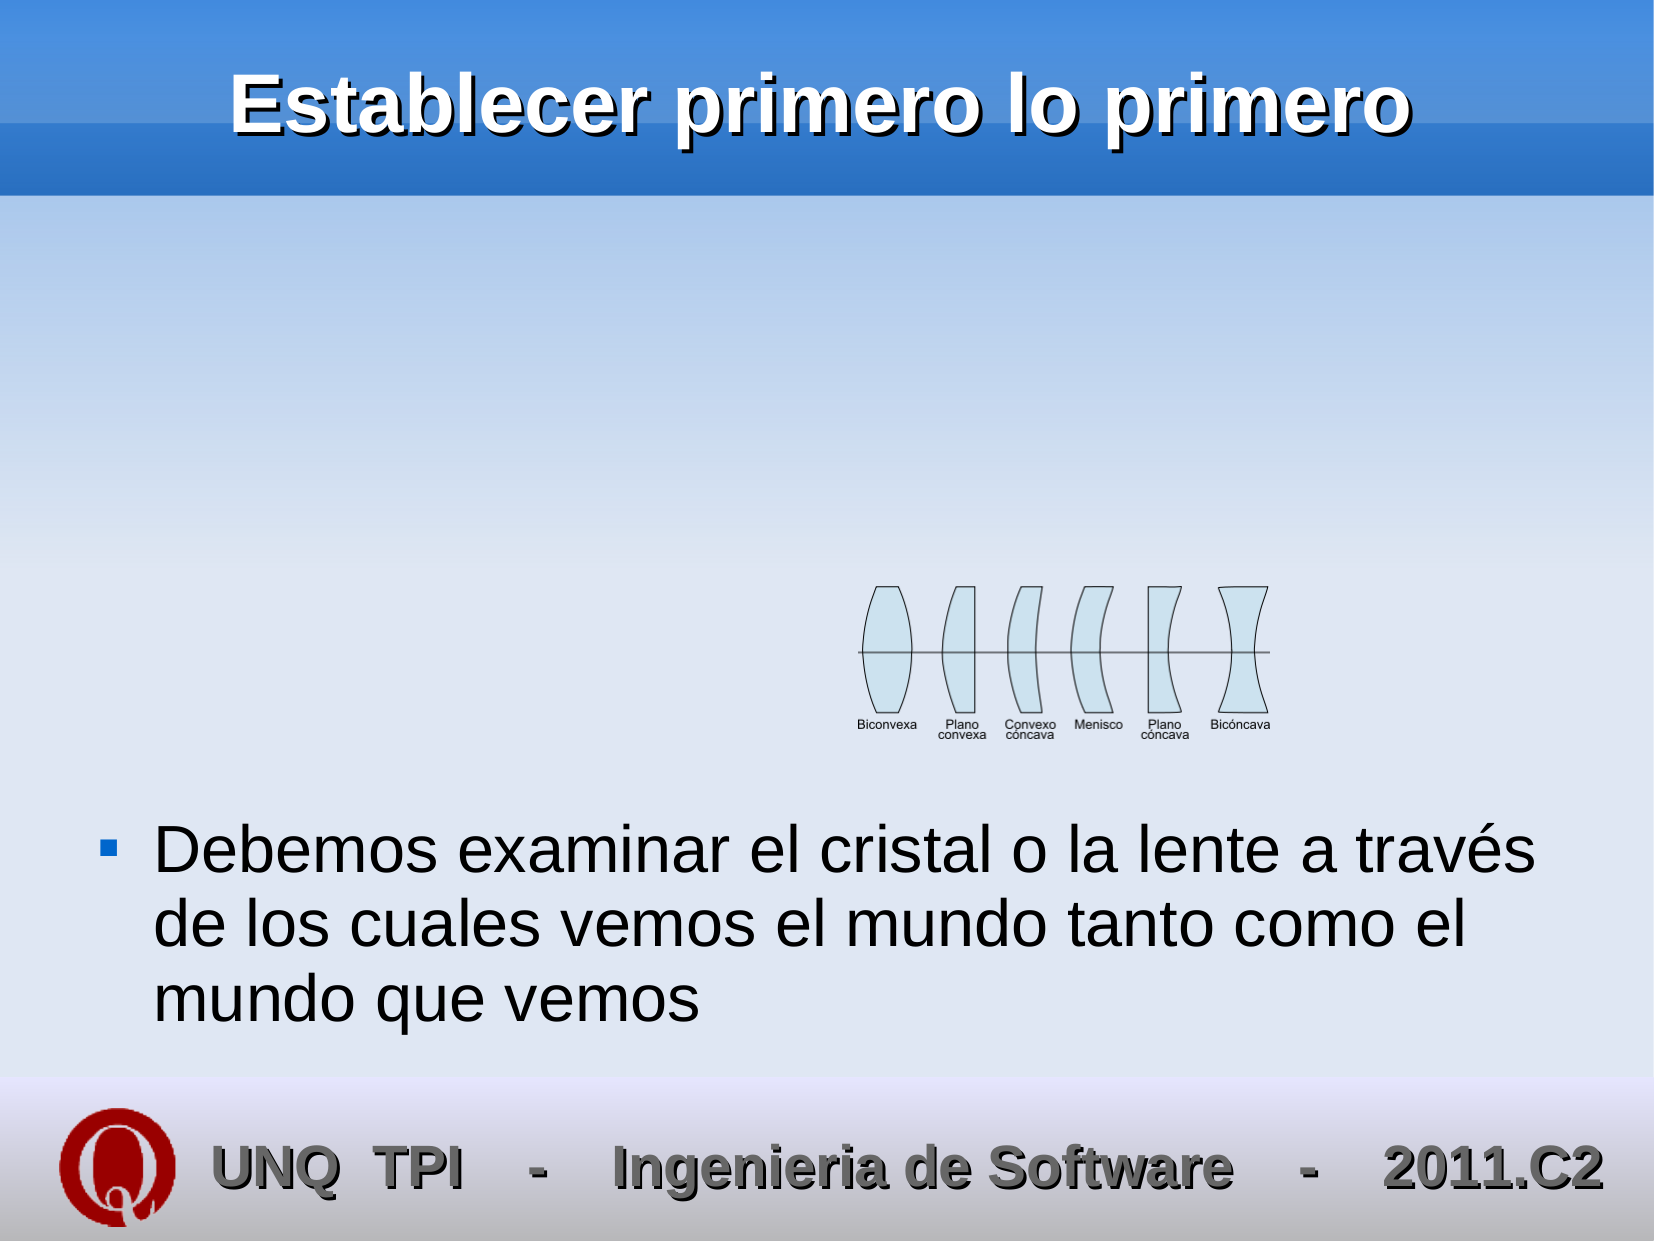

Establecer primero lo primero
# Debemos examinar el cristal o la lente a través de los cuales vemos el mundo tanto como el mundo que vemos
UNQ TPI - Ingenieria de Software - 2011.C2